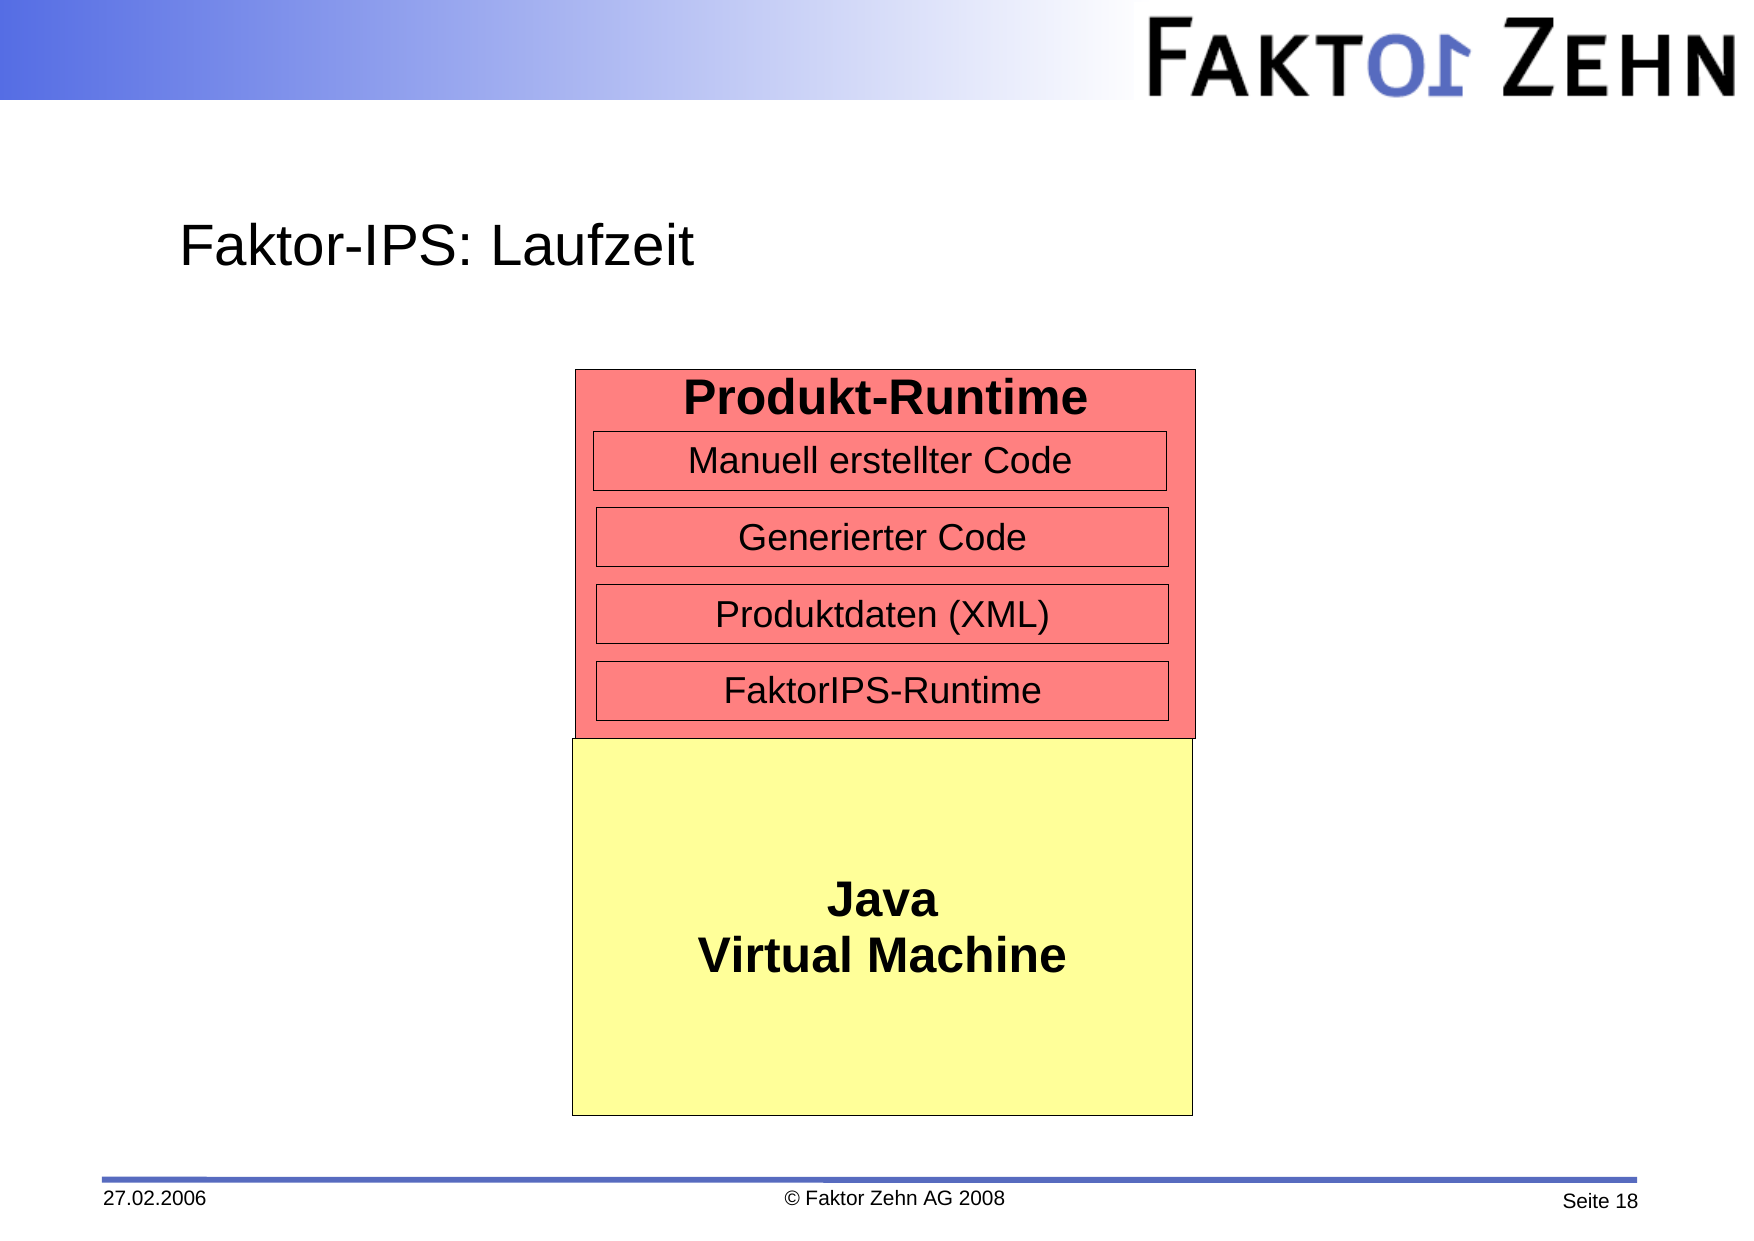

# Faktor-IPS: Laufzeit
Produkt-Runtime
Manuell erstellter Code
Generierter Code
Produktdaten (XML)
FaktorIPS-Runtime
Java
Virtual Machine